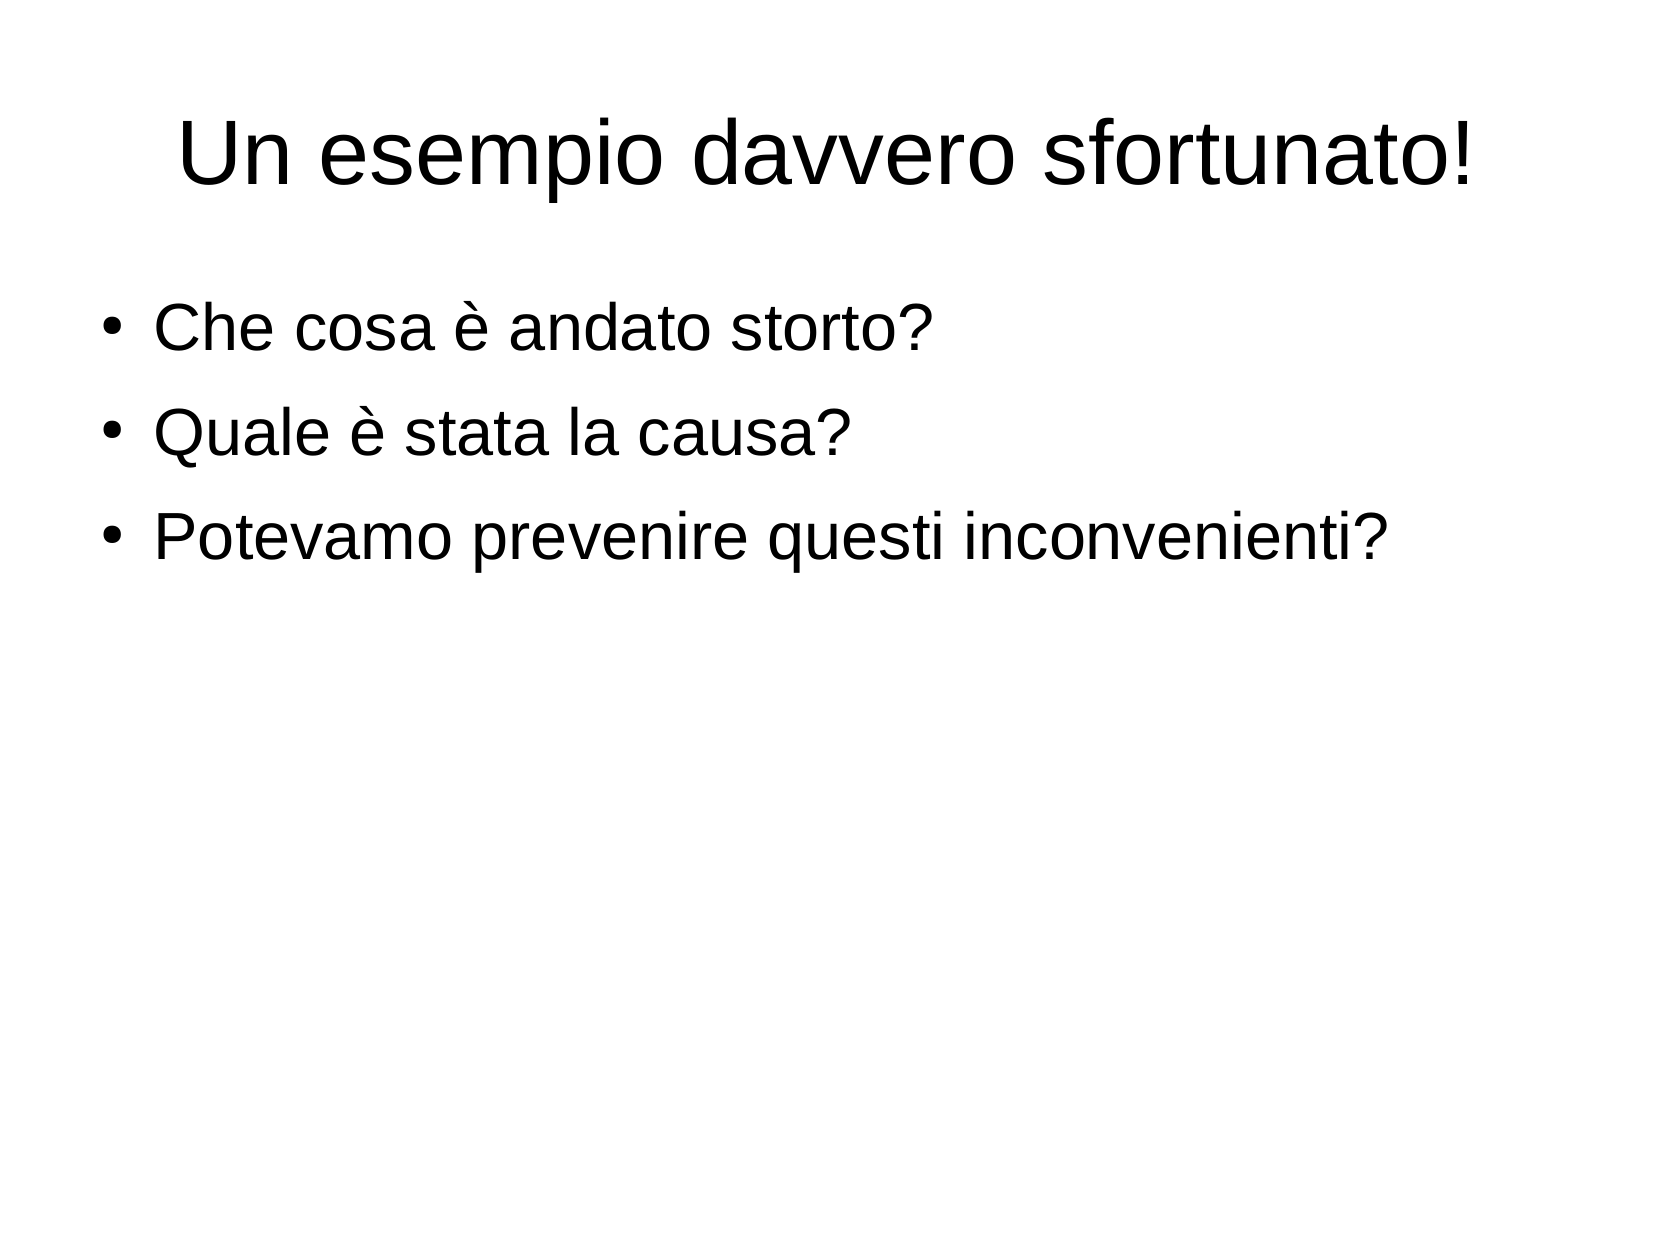

# Un esempio davvero sfortunato!
Che cosa è andato storto?
Quale è stata la causa?
Potevamo prevenire questi inconvenienti?